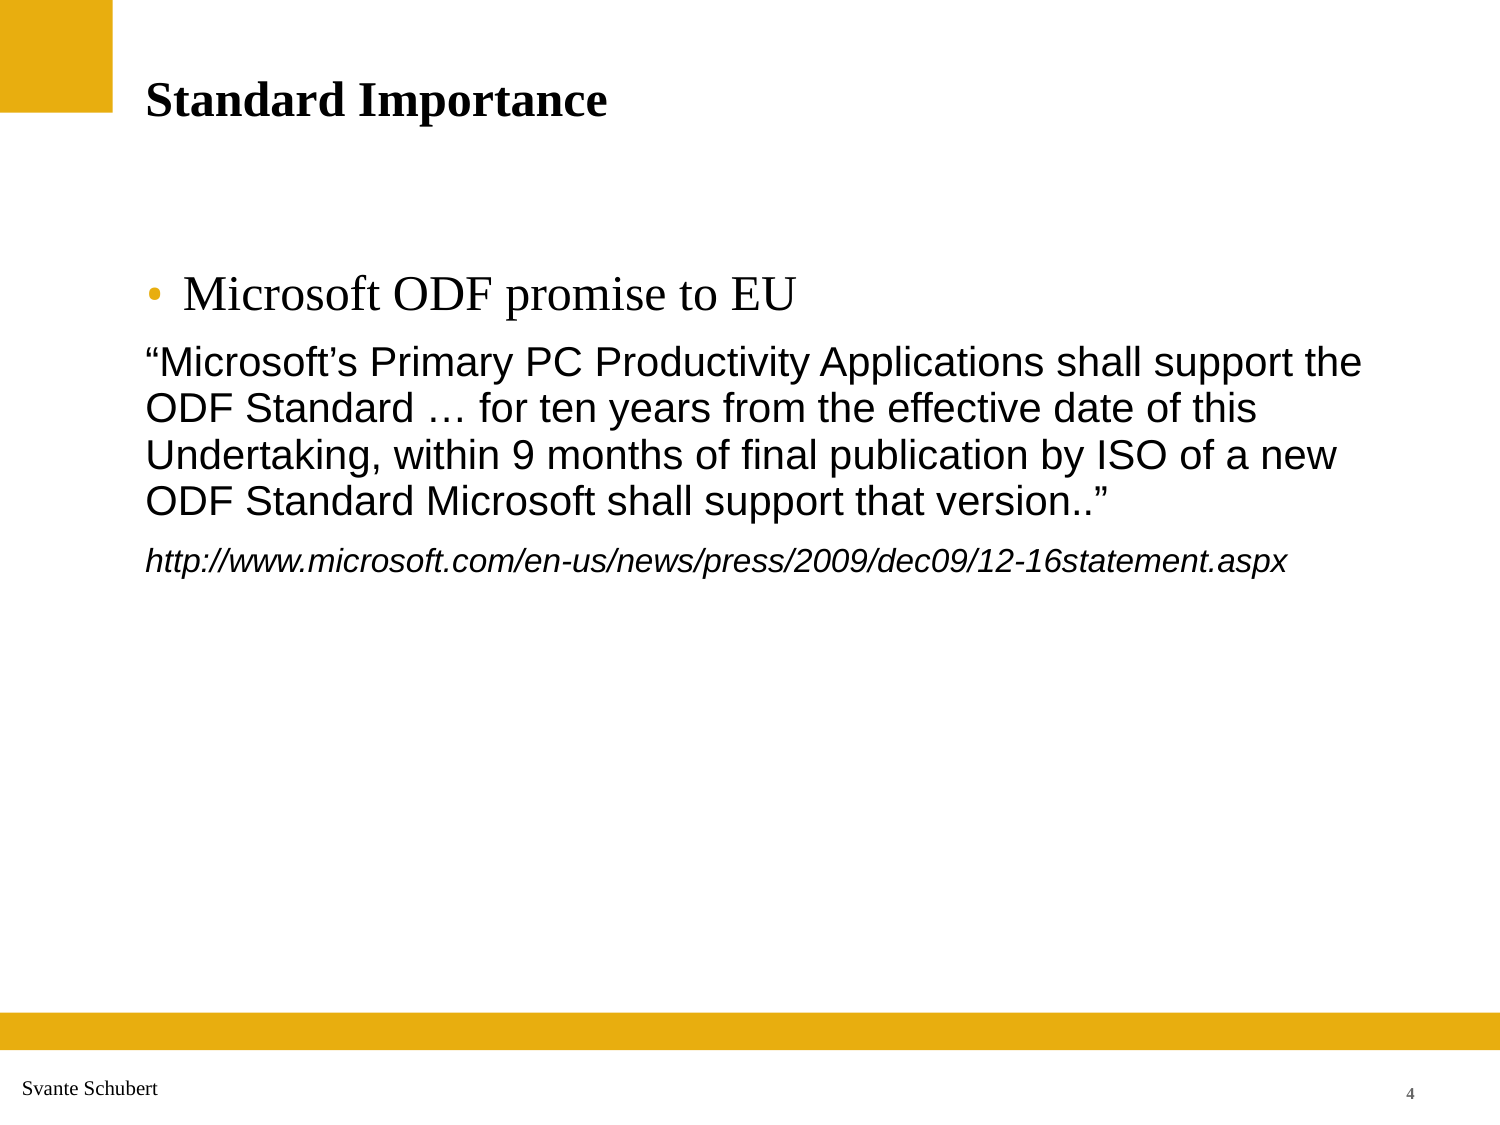

# Standard Importance
Microsoft ODF promise to EU
“Microsoft’s Primary PC Productivity Applications shall support the ODF Standard … for ten years from the effective date of this Undertaking, within 9 months of final publication by ISO of a new ODF Standard Microsoft shall support that version..”
http://www.microsoft.com/en-us/news/press/2009/dec09/12-16statement.aspx
Svante Schubert